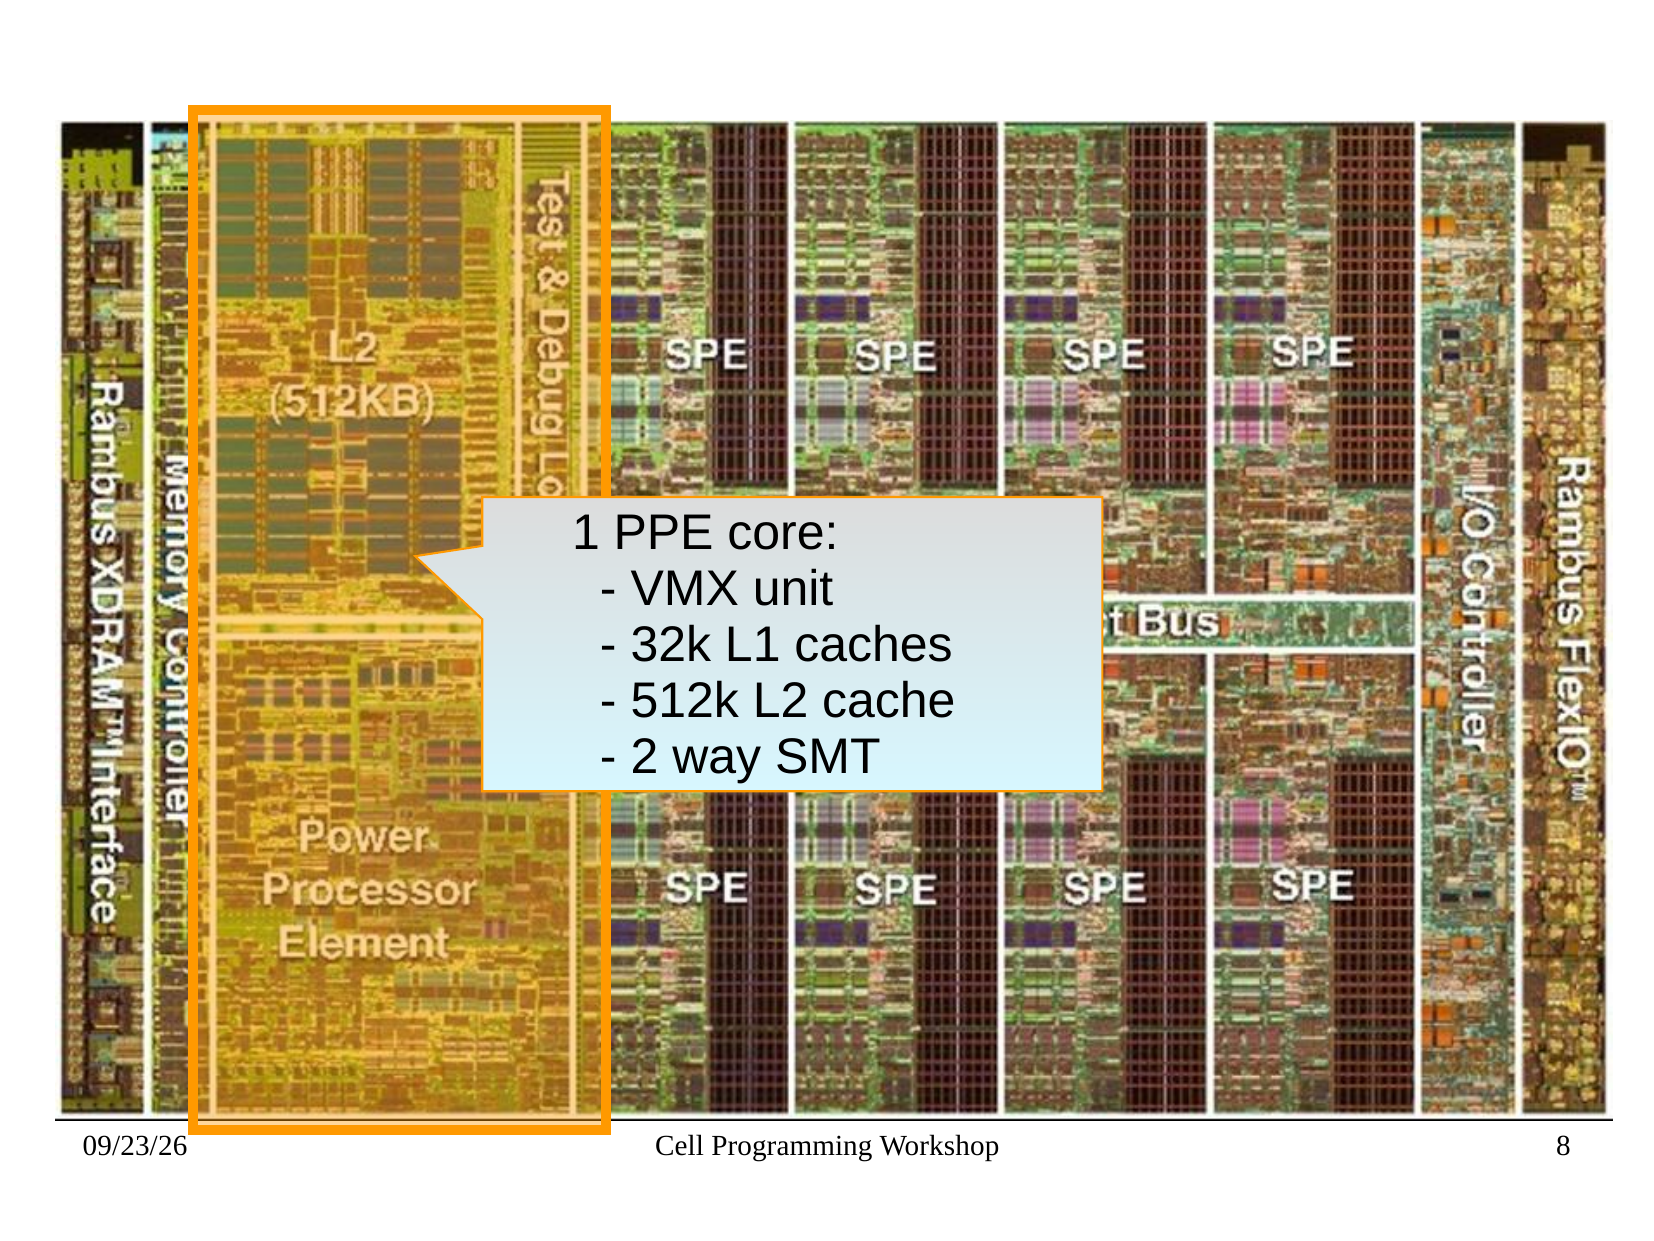

1 PPE core:
 - VMX unit
 - 32k L1 caches
 - 512k L2 cache
 - 2 way SMT
Cell Programming Workshop
8